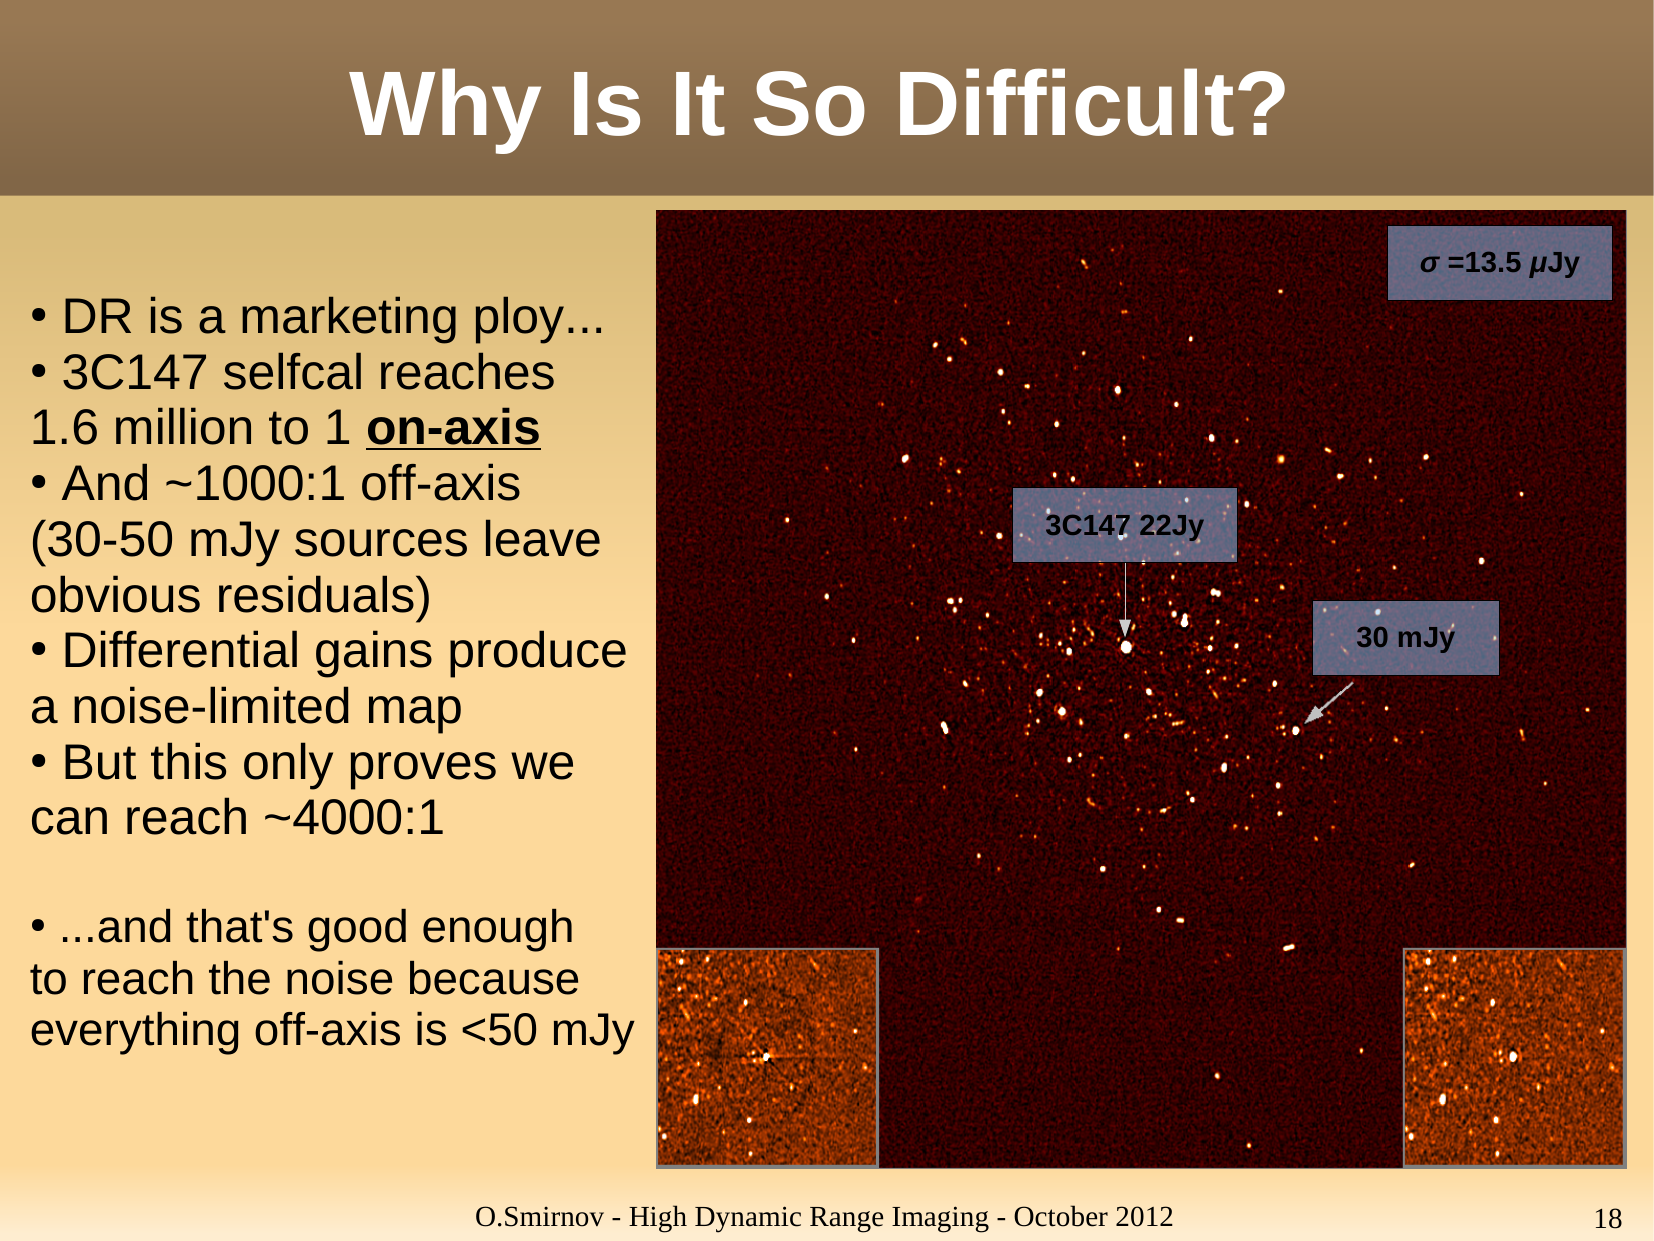

# Why Is It So Difficult?
 DR is a marketing ploy...
 3C147 selfcal reaches
1.6 million to 1 on-axis
 And ~1000:1 off-axis
(30-50 mJy sources leave
obvious residuals)
 Differential gains produce
a noise-limited map
 But this only proves we
can reach ~4000:1
 ...and that's good enough
to reach the noise because
everything off-axis is <50 mJy
σ =13.5 μJy
3C147 22Jy
30 mJy
O.Smirnov - High Dynamic Range Imaging - October 2012
18